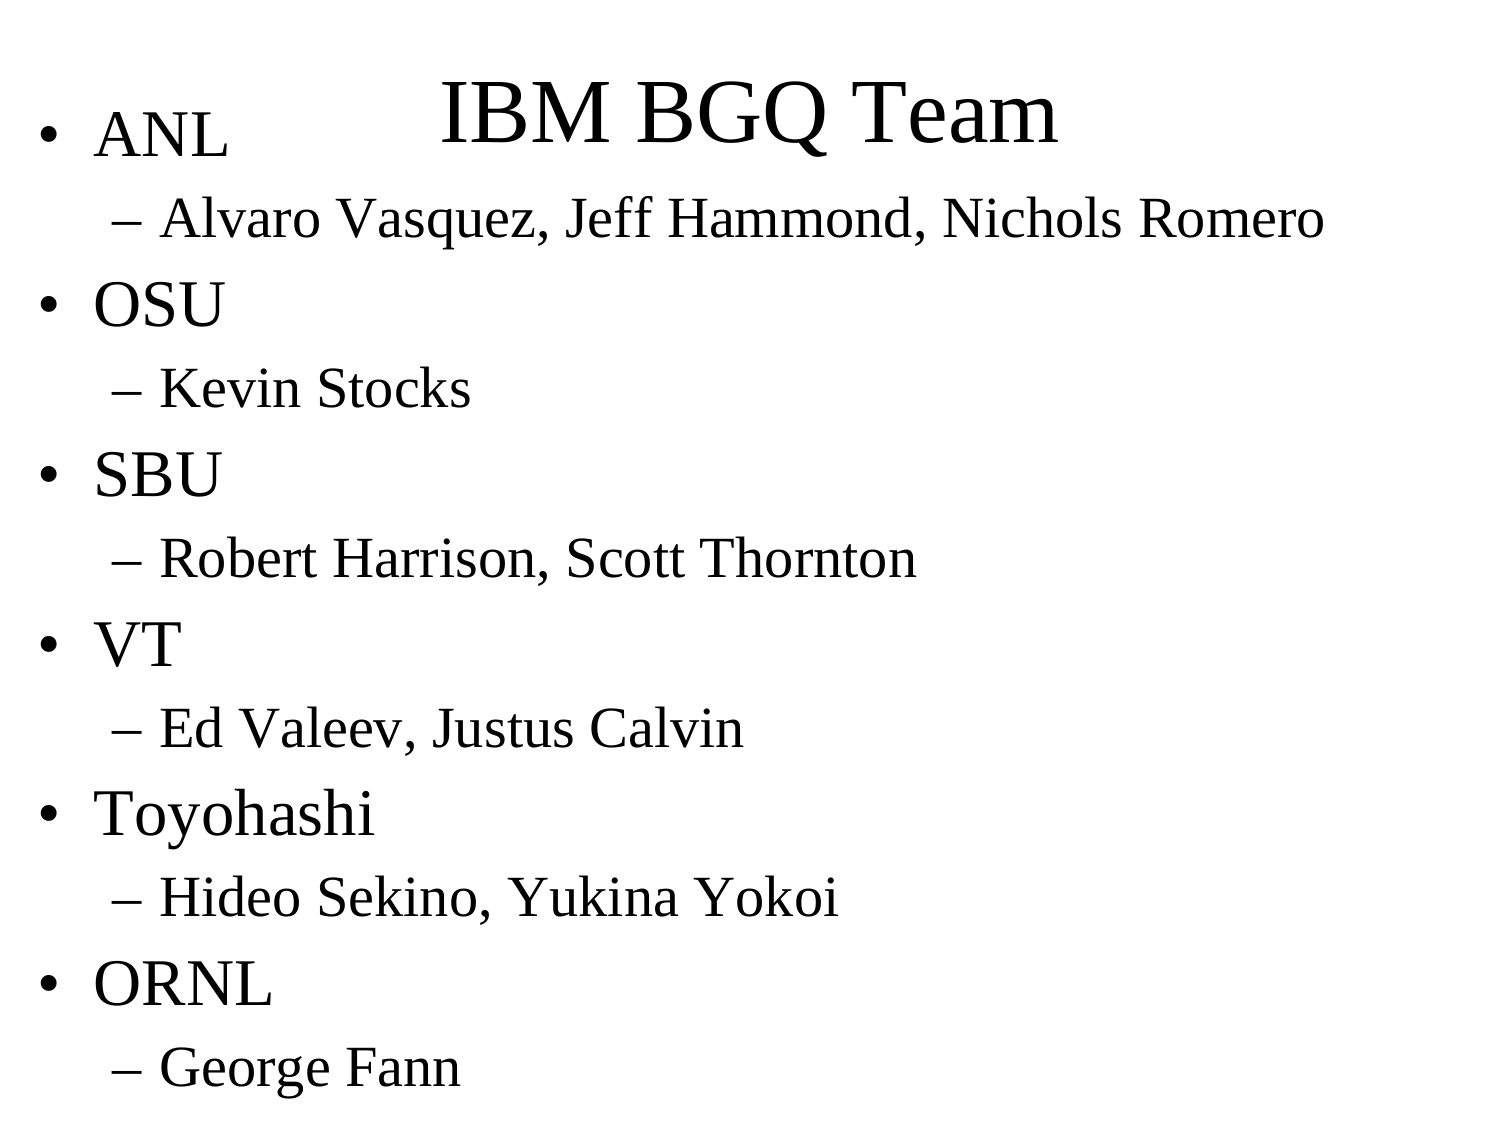

# IBM BGQ Team
ANL
Alvaro Vasquez, Jeff Hammond, Nichols Romero
OSU
Kevin Stocks
SBU
Robert Harrison, Scott Thornton
VT
Ed Valeev, Justus Calvin
Toyohashi
Hideo Sekino, Yukina Yokoi
ORNL
George Fann